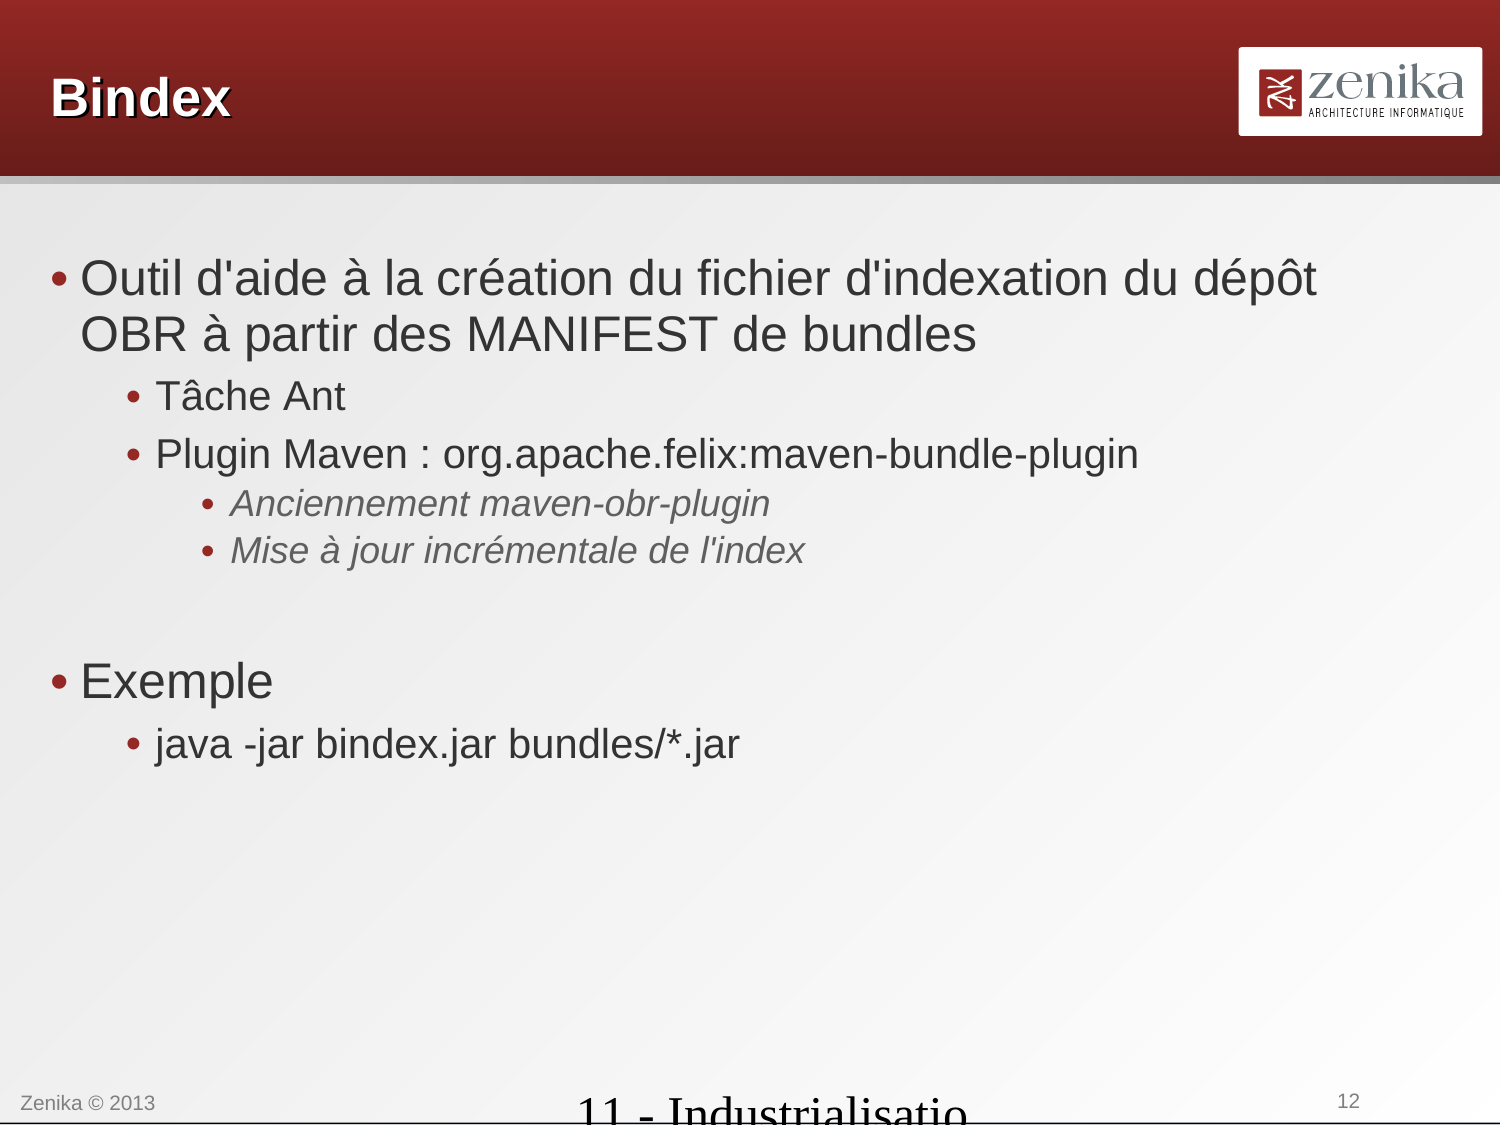

# Bindex
Outil d'aide à la création du fichier d'indexation du dépôt OBR à partir des MANIFEST de bundles
Tâche Ant
Plugin Maven : org.apache.felix:maven-bundle-plugin
Anciennement maven-obr-plugin
Mise à jour incrémentale de l'index
Exemple
java -jar bindex.jar bundles/*.jar